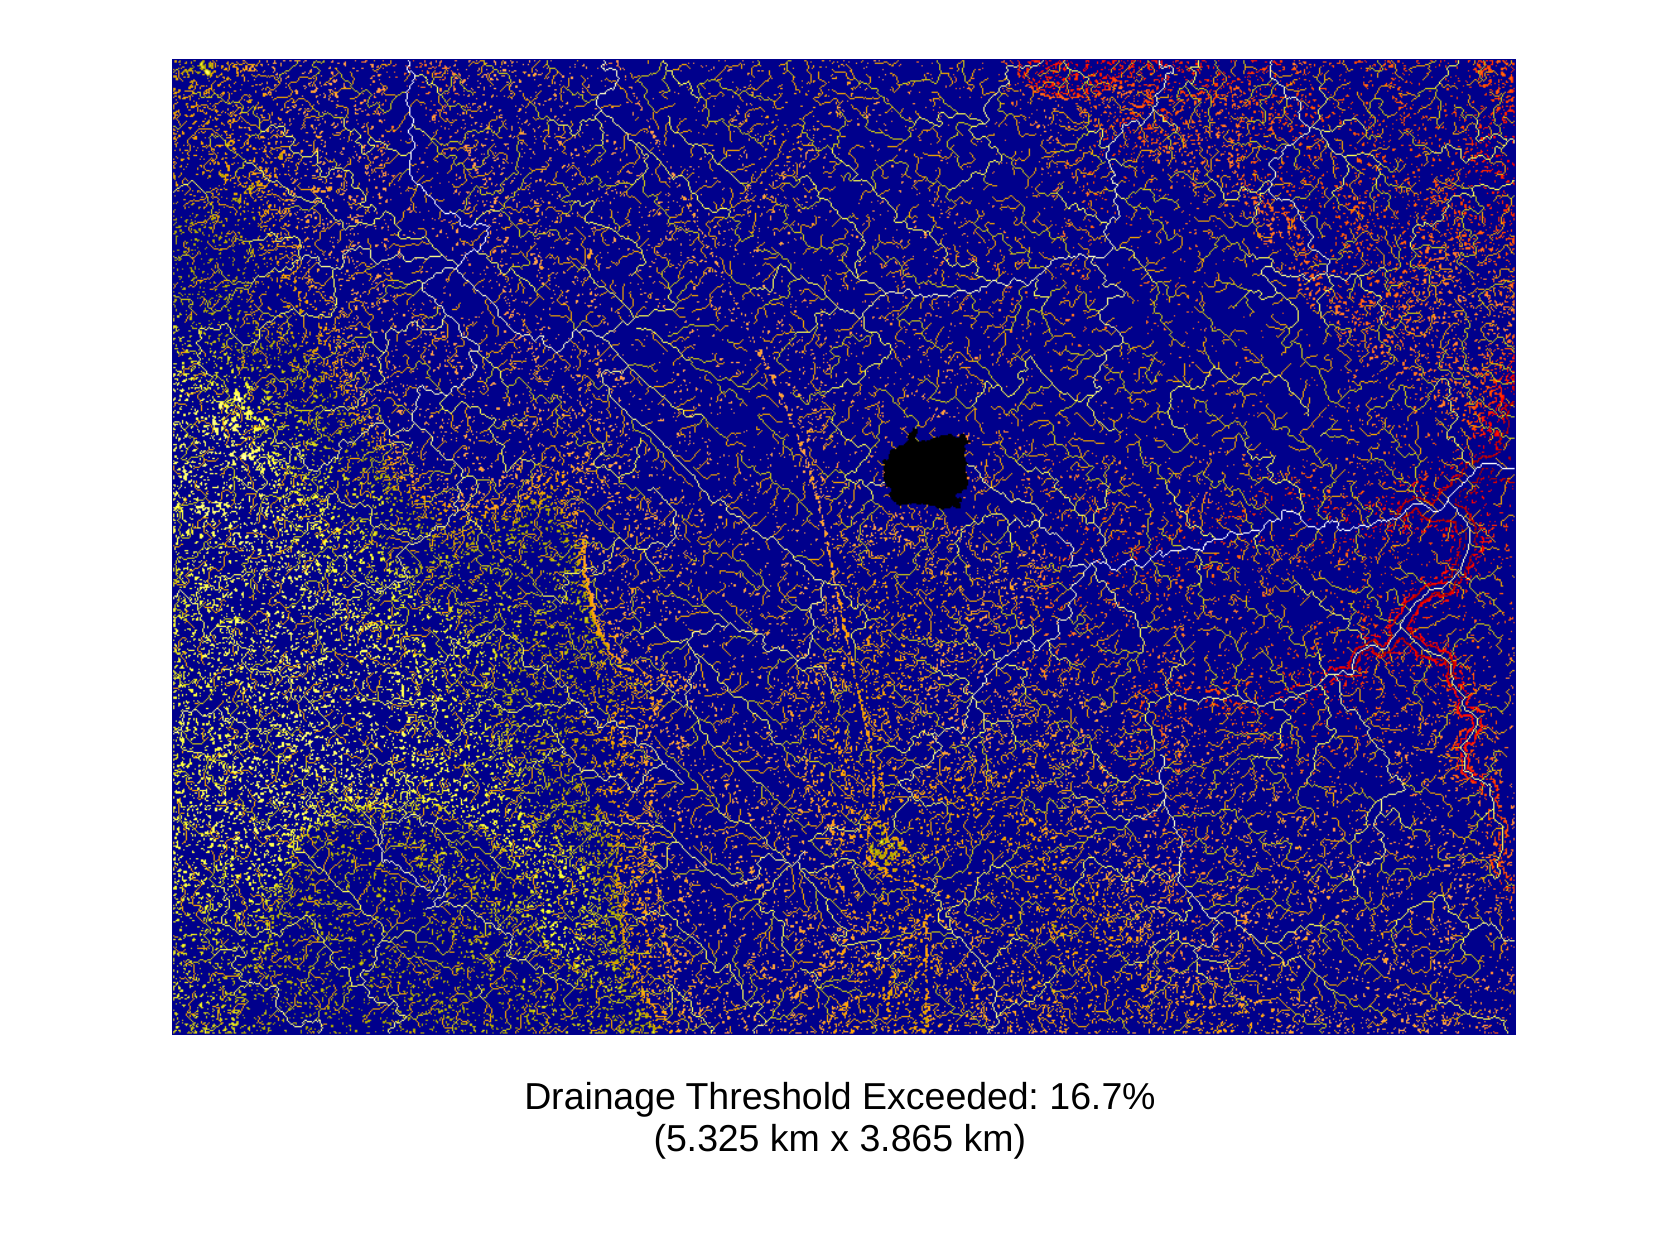

Drainage Threshold Exceeded: 16.7%
(5.325 km x 3.865 km)